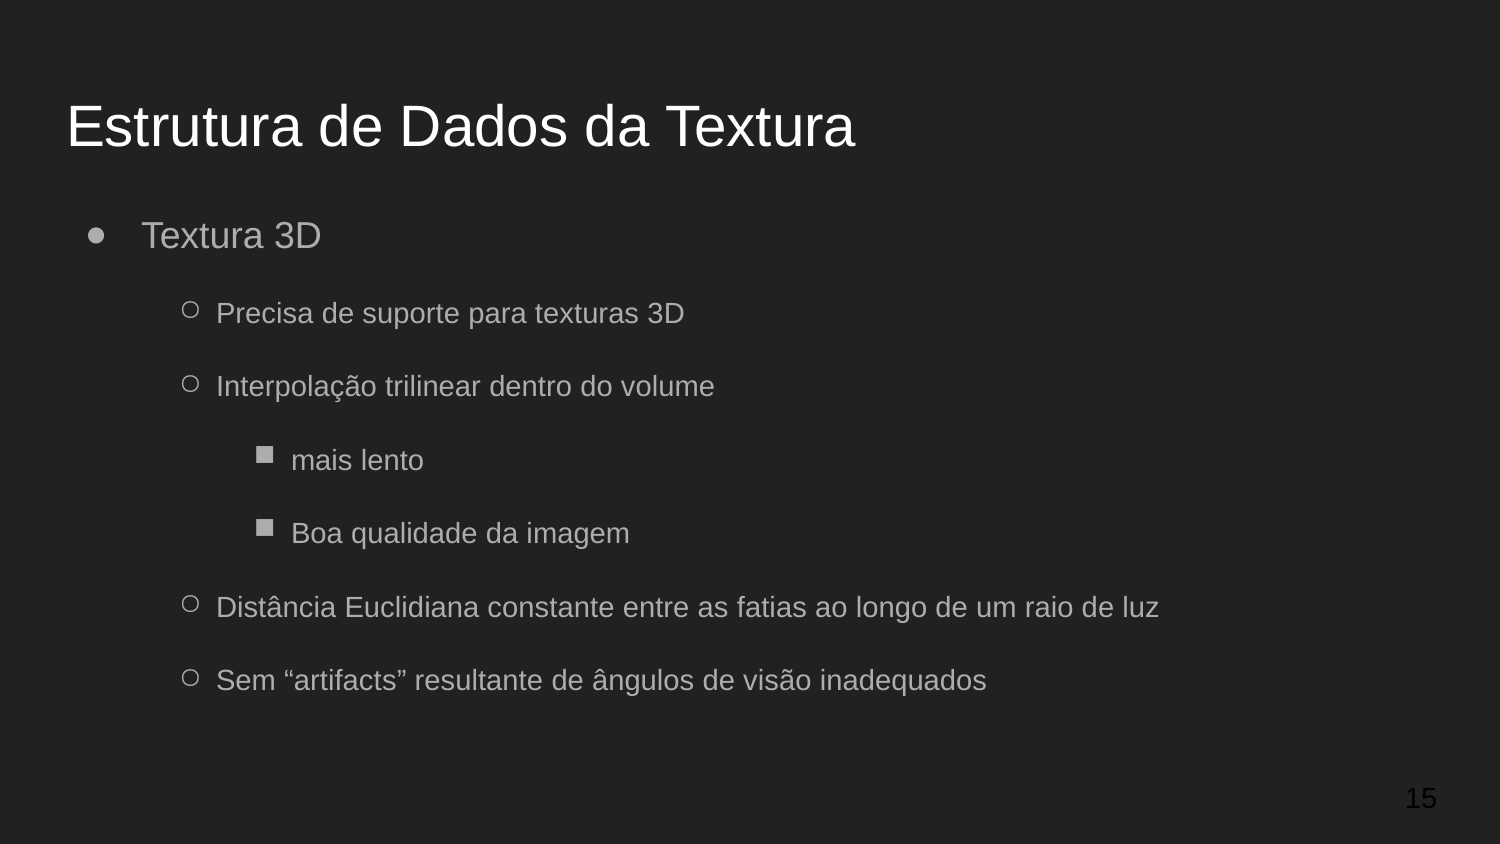

# Estrutura de Dados da Textura
Textura 3D
Precisa de suporte para texturas 3D
Interpolação trilinear dentro do volume
mais lento
Boa qualidade da imagem
Distância Euclidiana constante entre as fatias ao longo de um raio de luz
Sem “artifacts” resultante de ângulos de visão inadequados